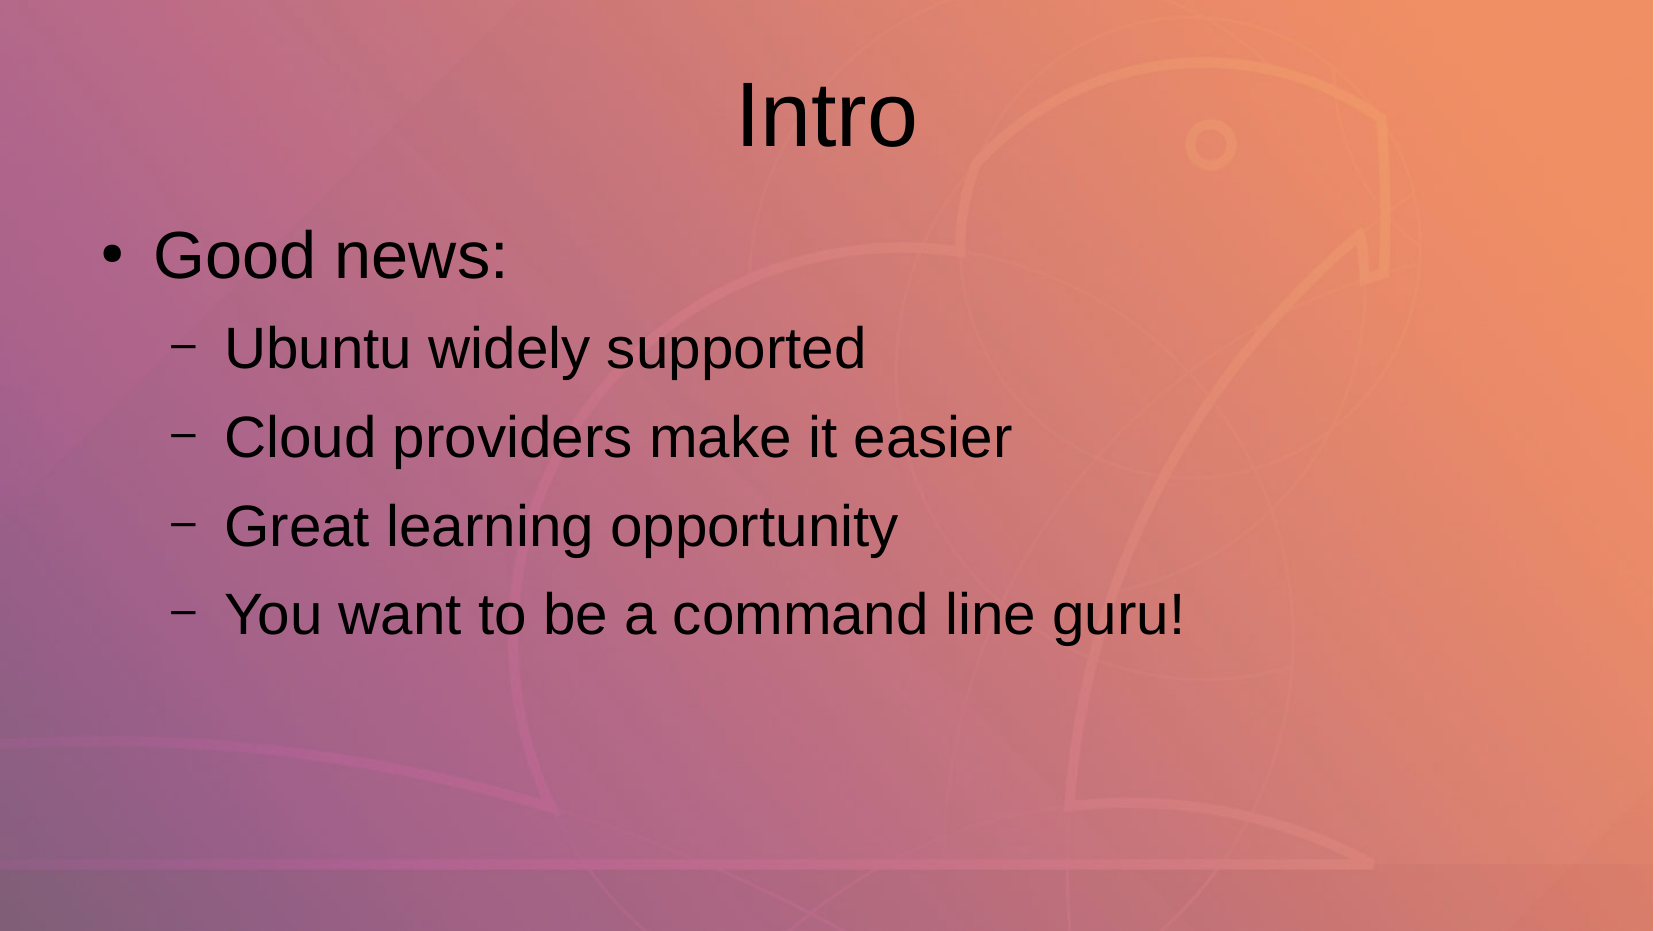

# Intro
Good news:
Ubuntu widely supported
Cloud providers make it easier
Great learning opportunity
You want to be a command line guru!